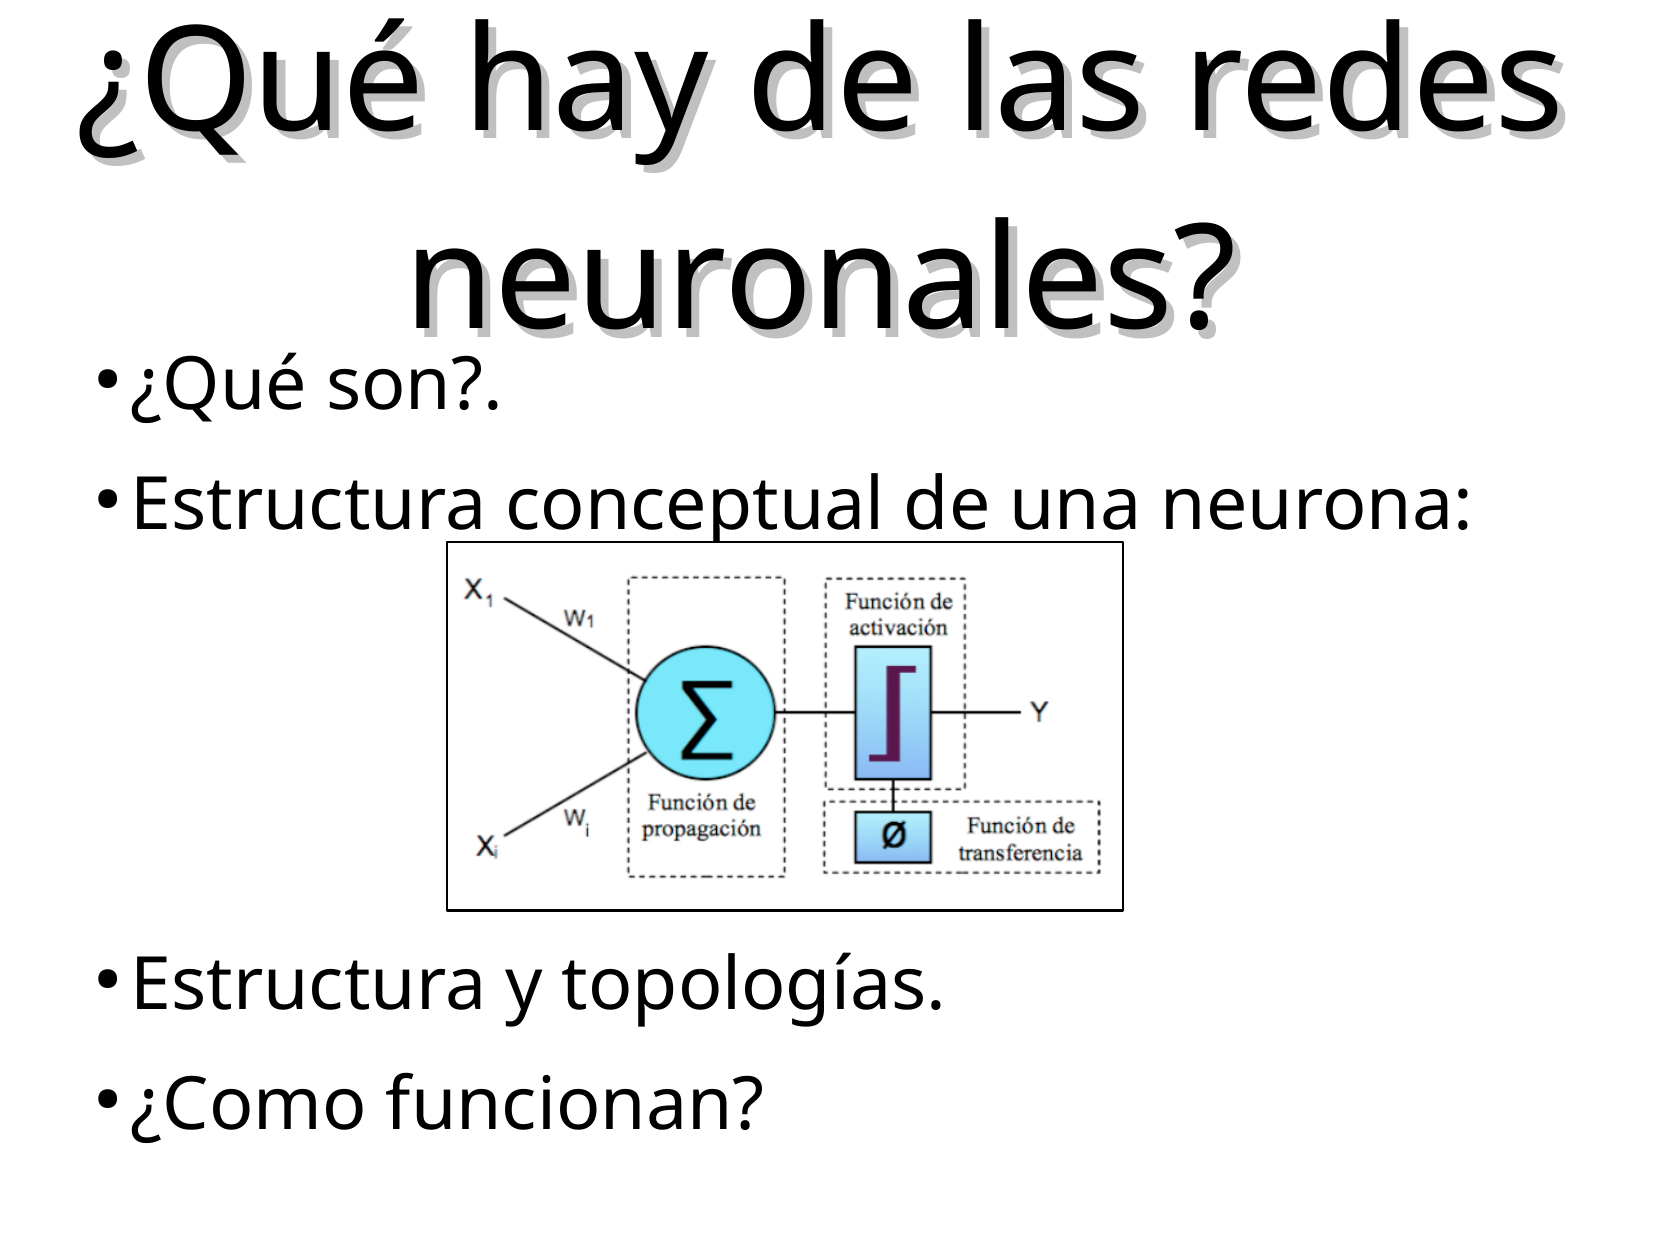

# ¿Qué hay de las redes neuronales?
¿Qué son?.
Estructura conceptual de una neurona:
Estructura y topologías.
¿Como funcionan?